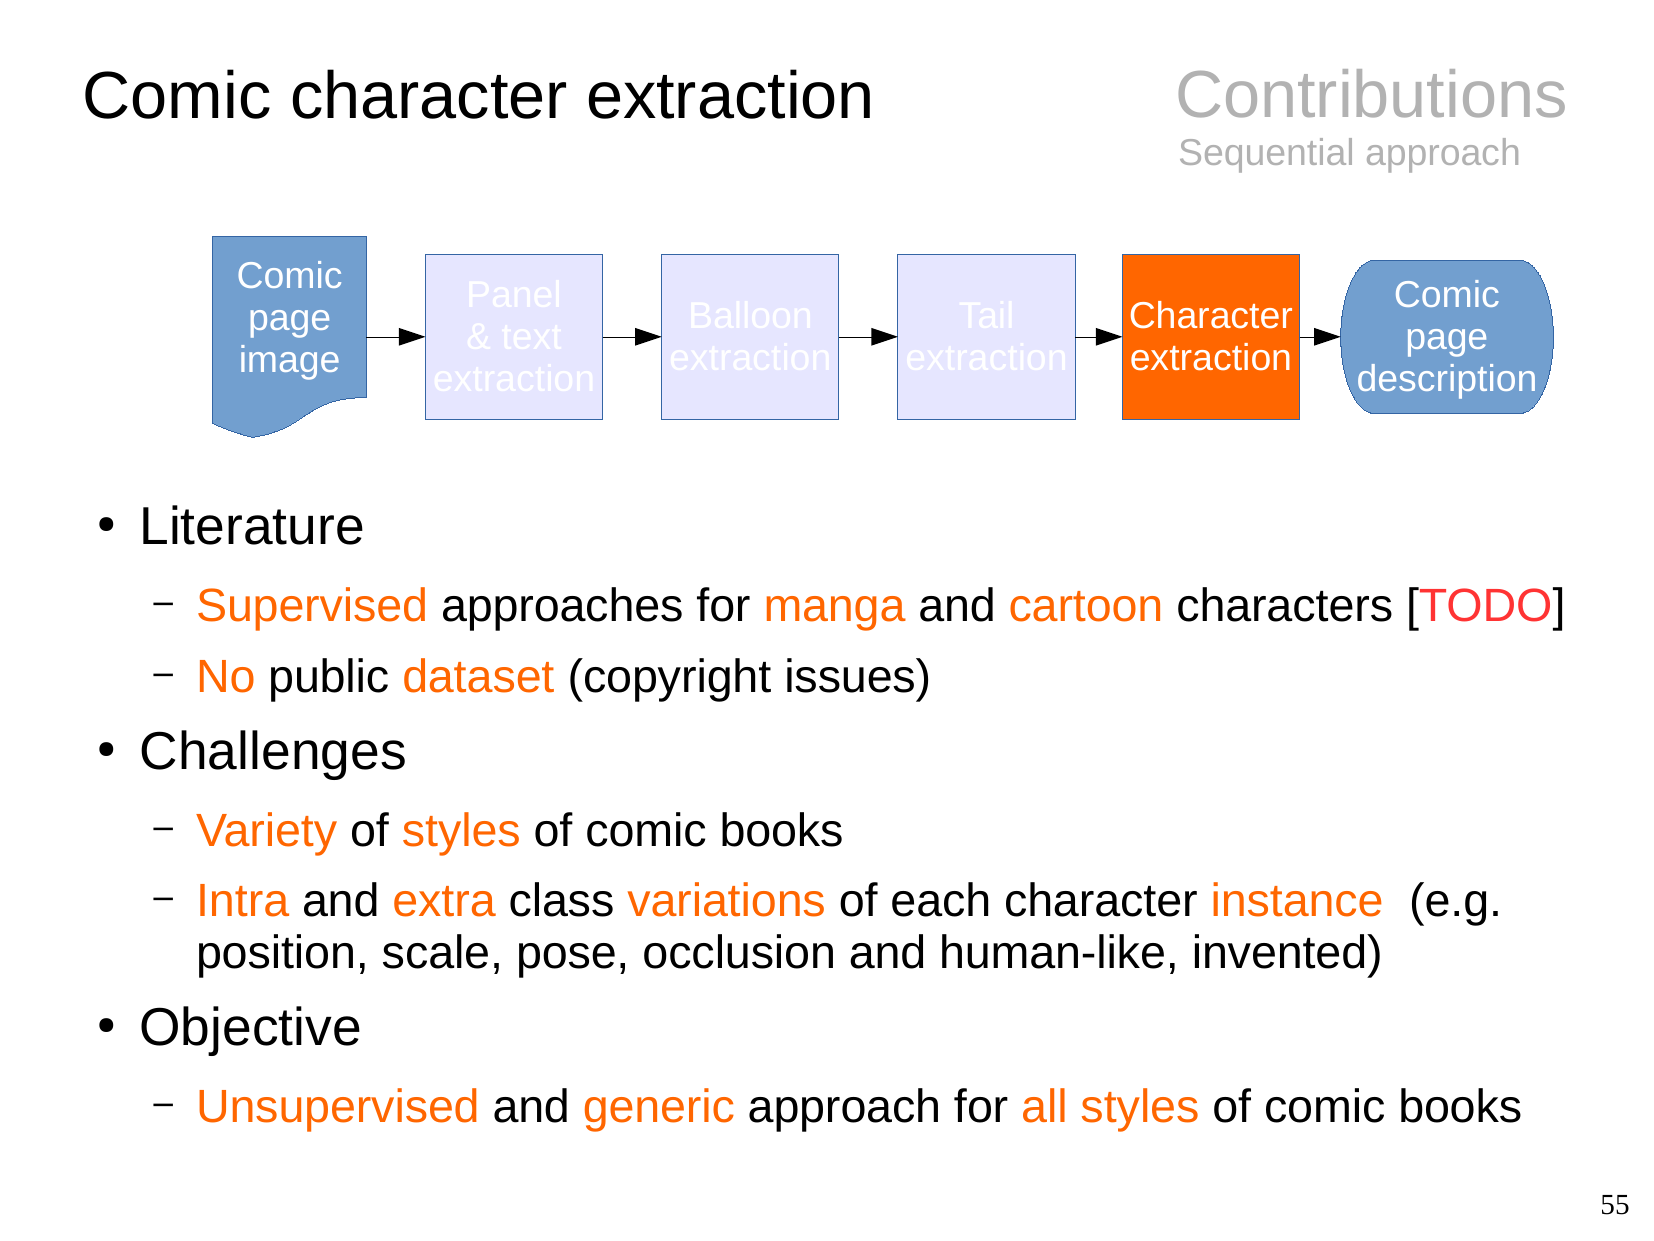

# Comic character extraction
Comic
page
image
Panel
& text
extraction
Balloon
extraction
Tail
extraction
Character
extraction
Comic
page
description
Literature
Supervised approaches for manga and cartoon characters [TODO]
No public dataset (copyright issues)
Challenges
Variety of styles of comic books
Intra and extra class variations of each character instance (e.g. position, scale, pose, occlusion and human-like, invented)
Objective
Unsupervised and generic approach for all styles of comic books
55